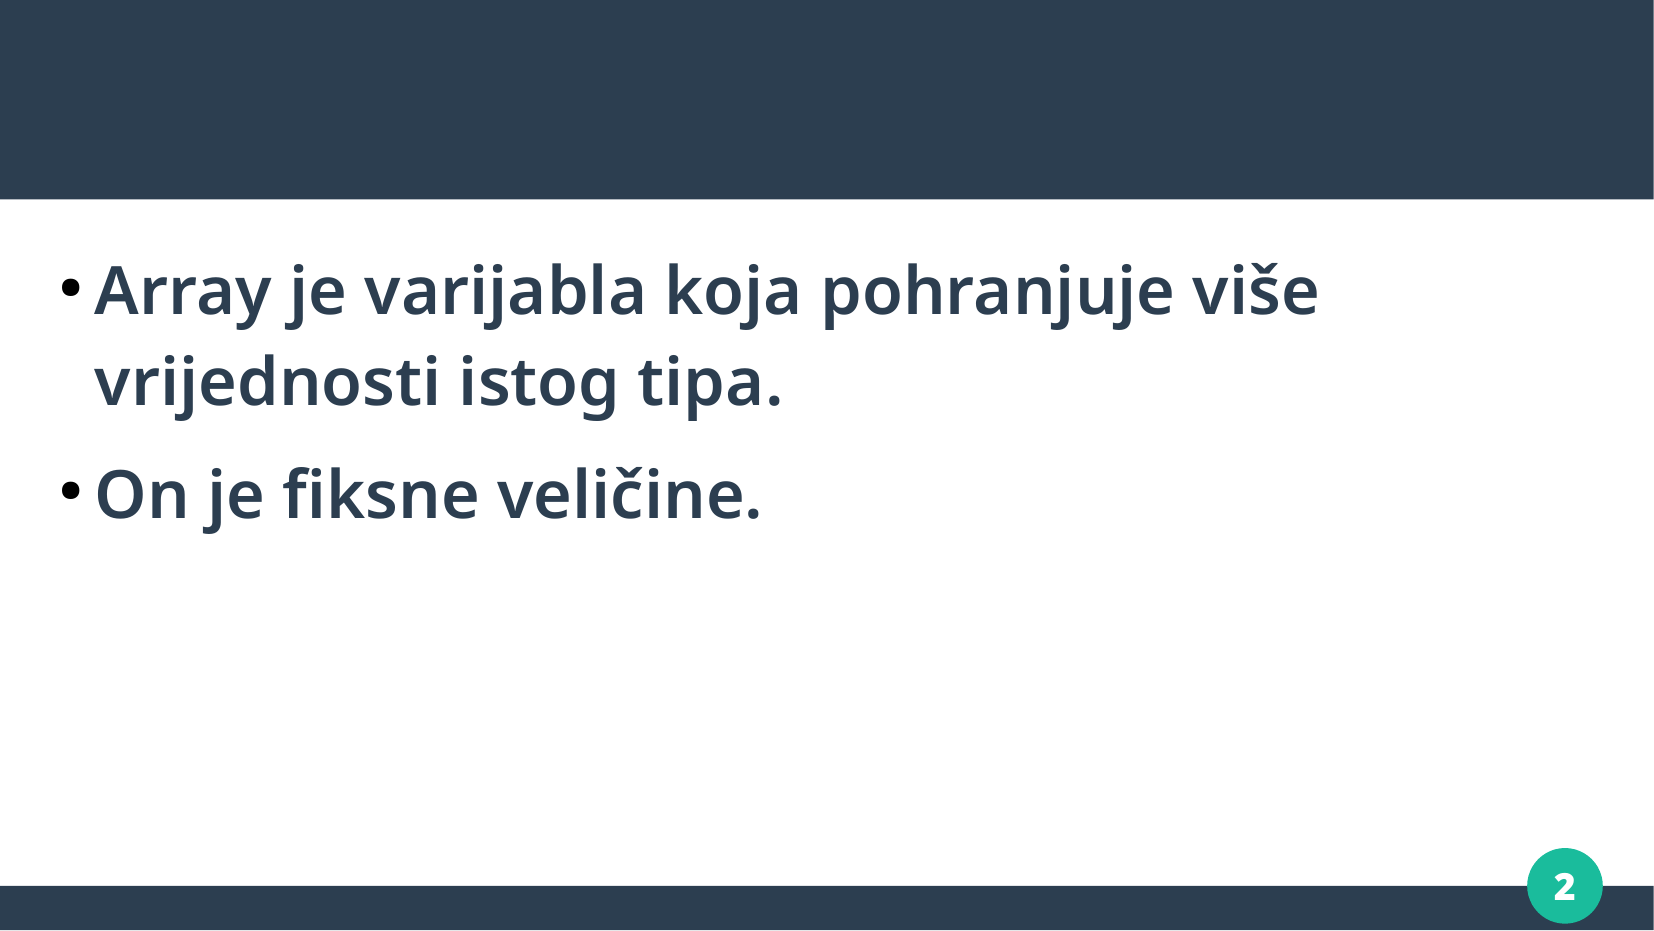

#
Array je varijabla koja pohranjuje više vrijednosti istog tipa.
On je fiksne veličine.